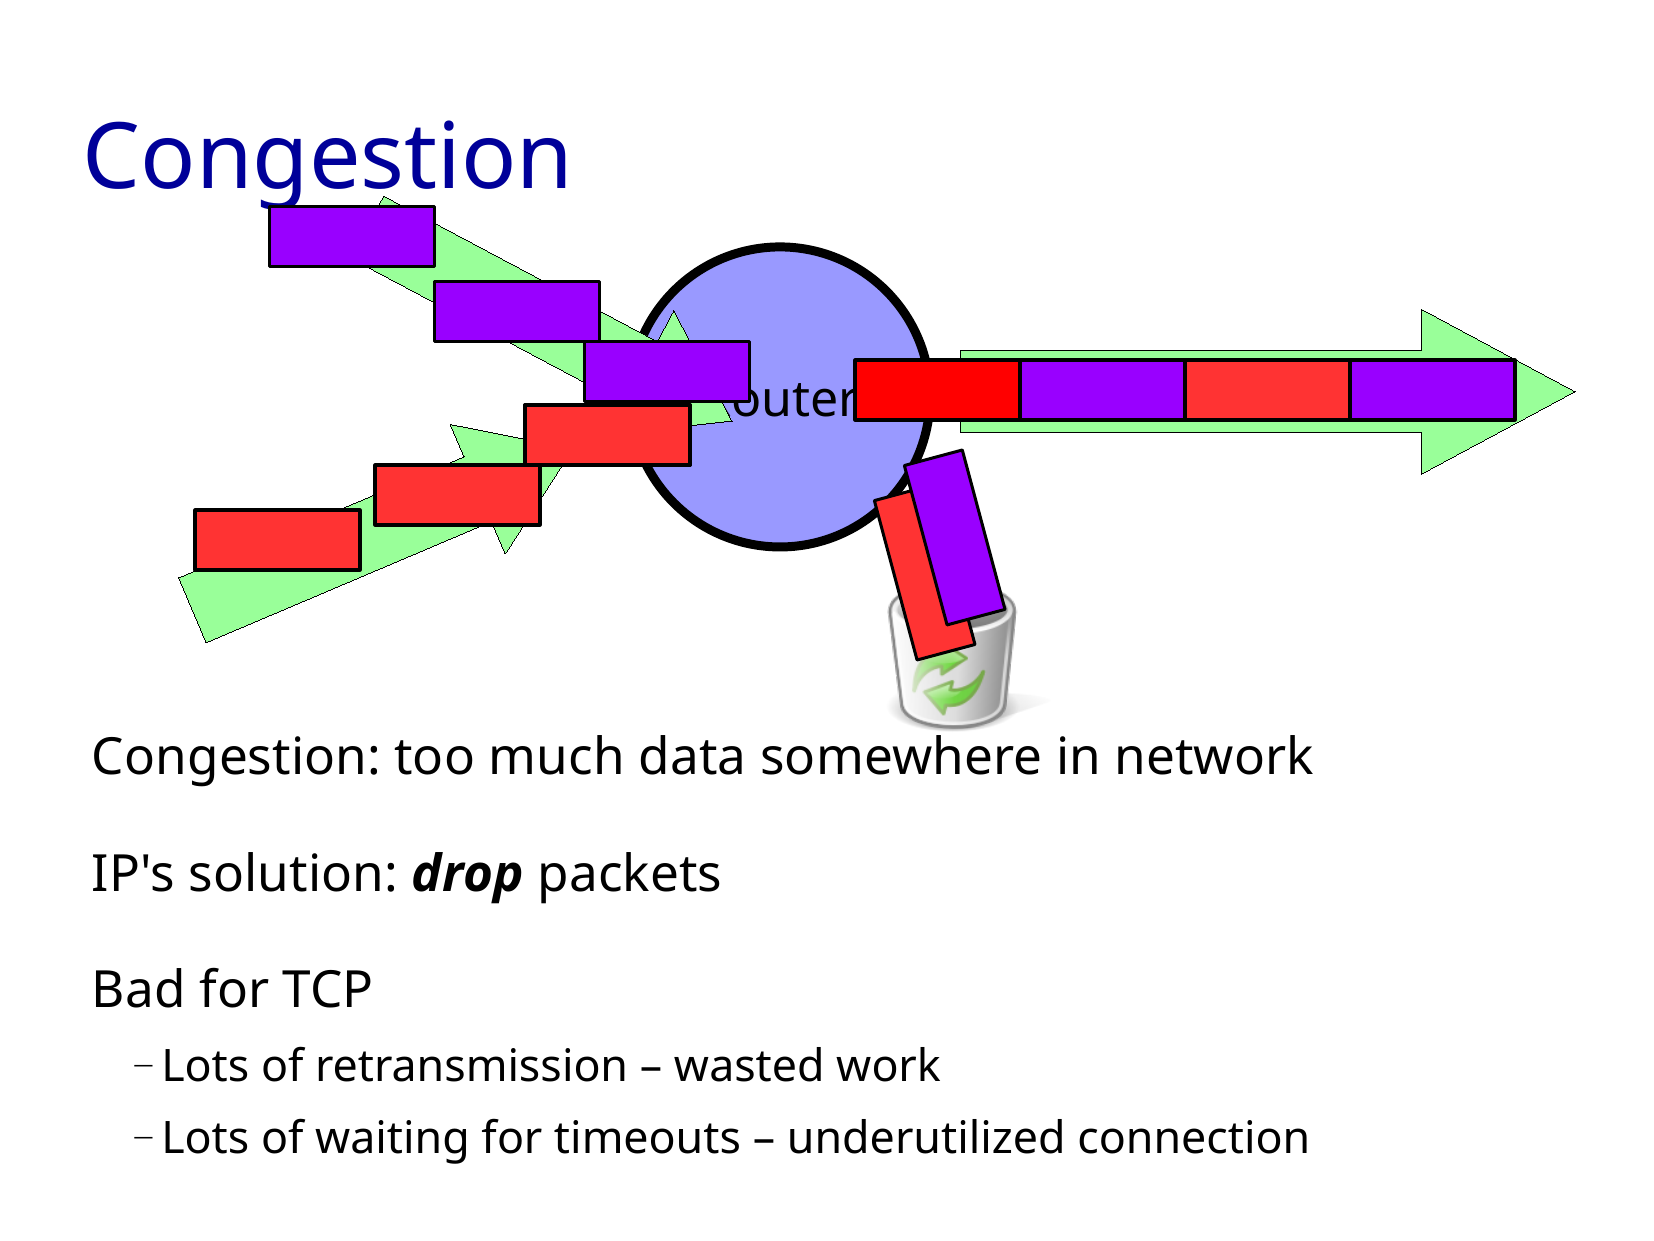

# Congestion
Router
Congestion: too much data somewhere in network
IP's solution: drop packets
Bad for TCP
Lots of retransmission – wasted work
Lots of waiting for timeouts – underutilized connection